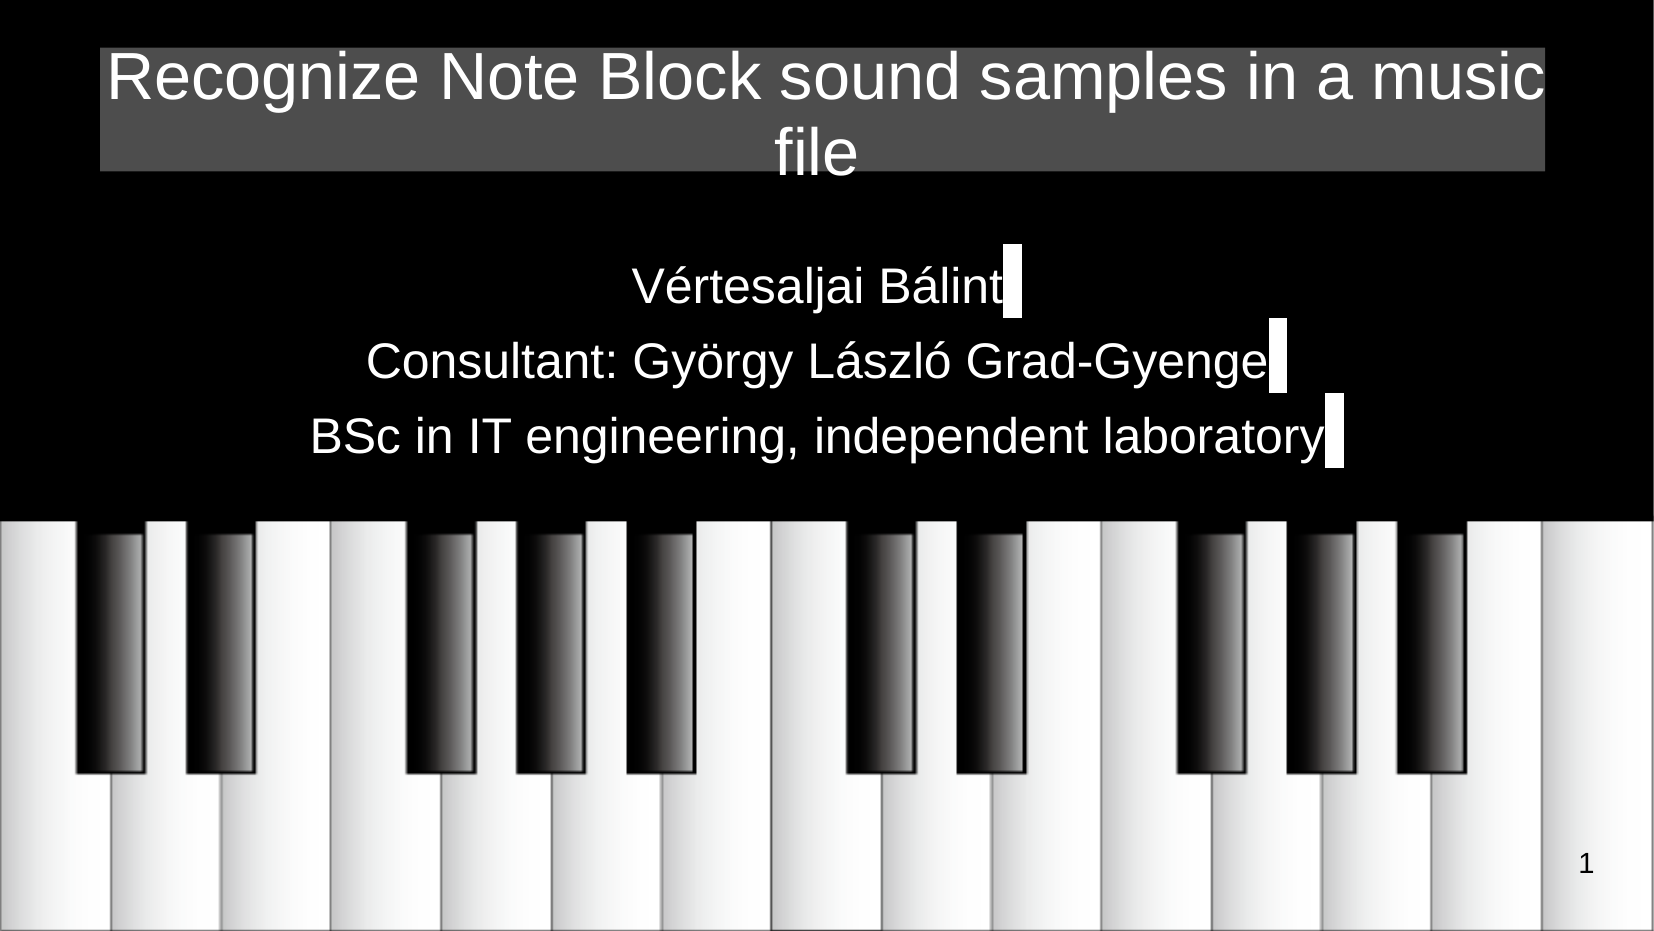

# Recognize Note Block sound samples in a music file
Vértesaljai Bálint
Consultant: György László Grad-Gyenge
BSc in IT engineering, independent laboratory